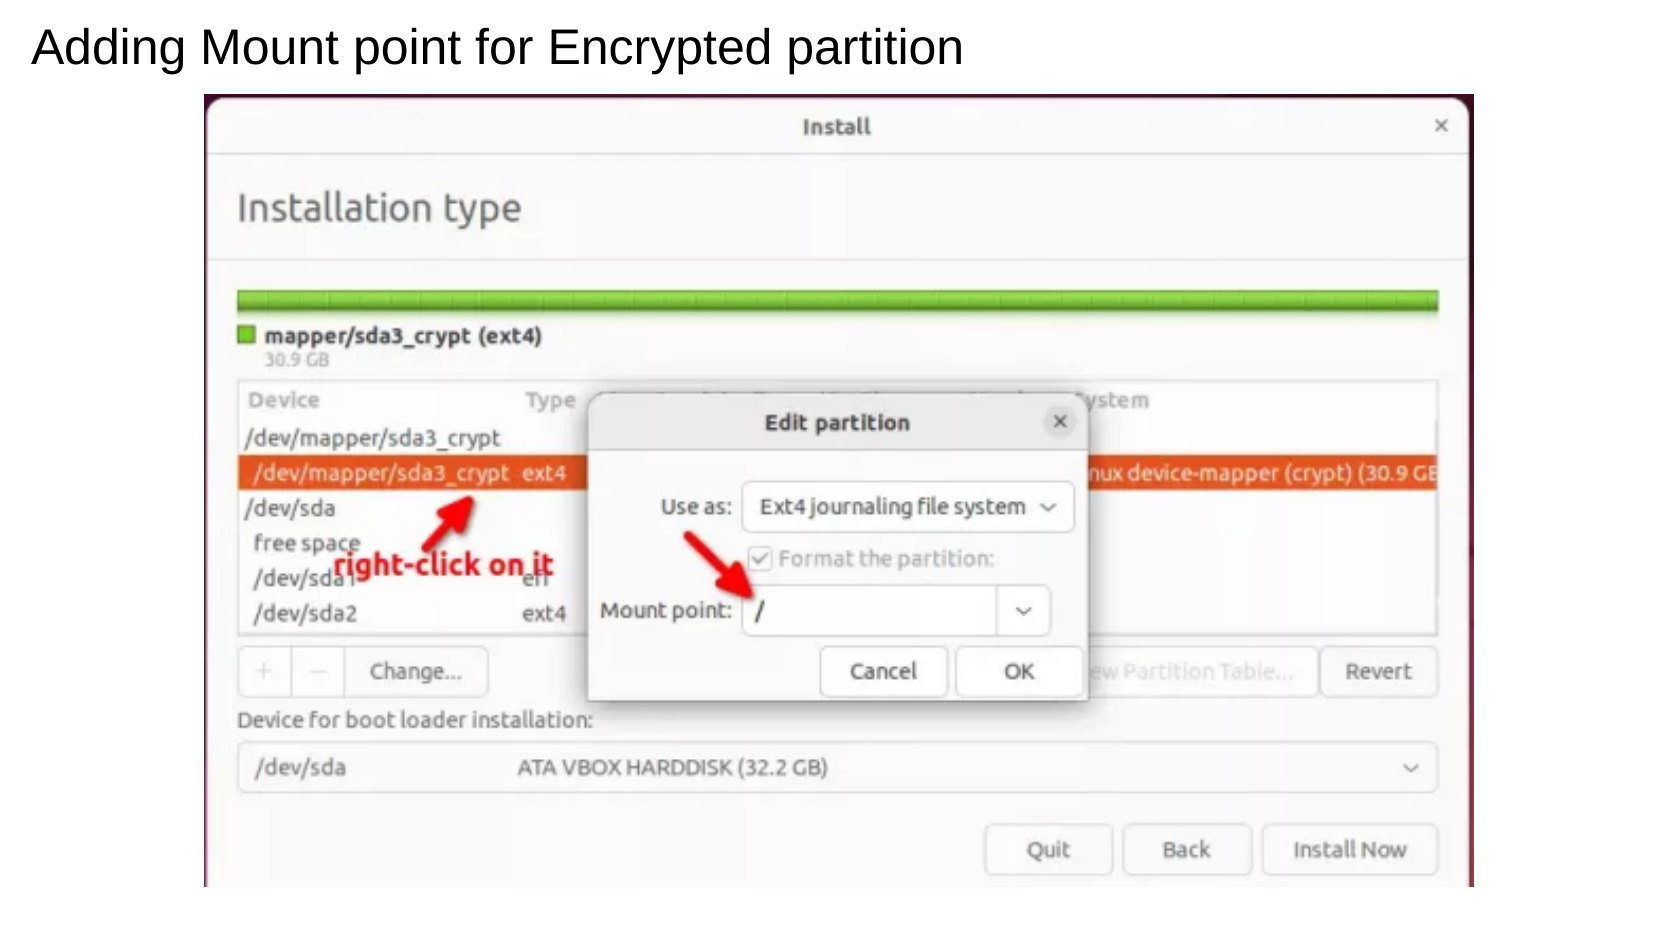

# Adding Mount point for Encrypted partition